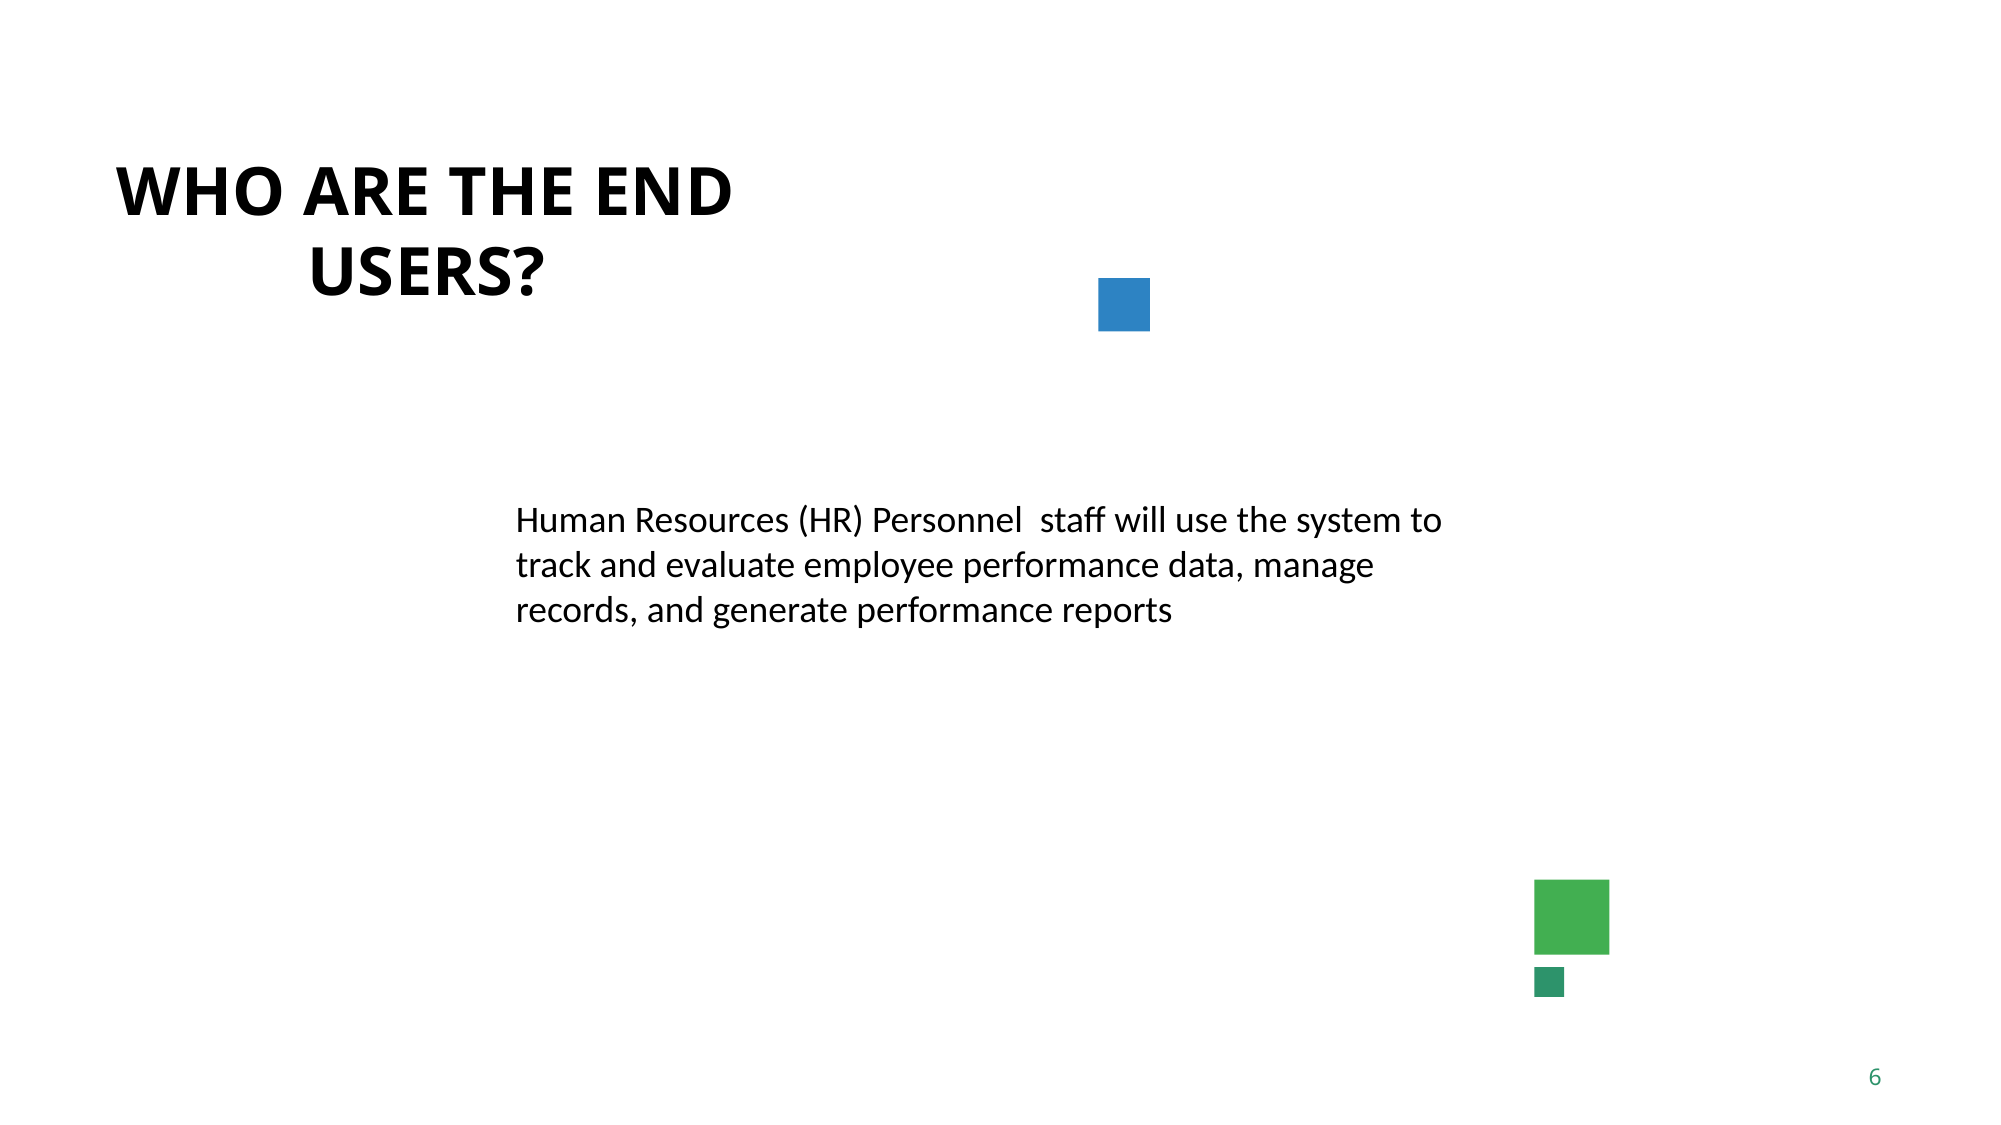

# WHO ARE THE END USERS?
Human Resources (HR) Personnel staff will use the system to track and evaluate employee performance data, manage records, and generate performance reports